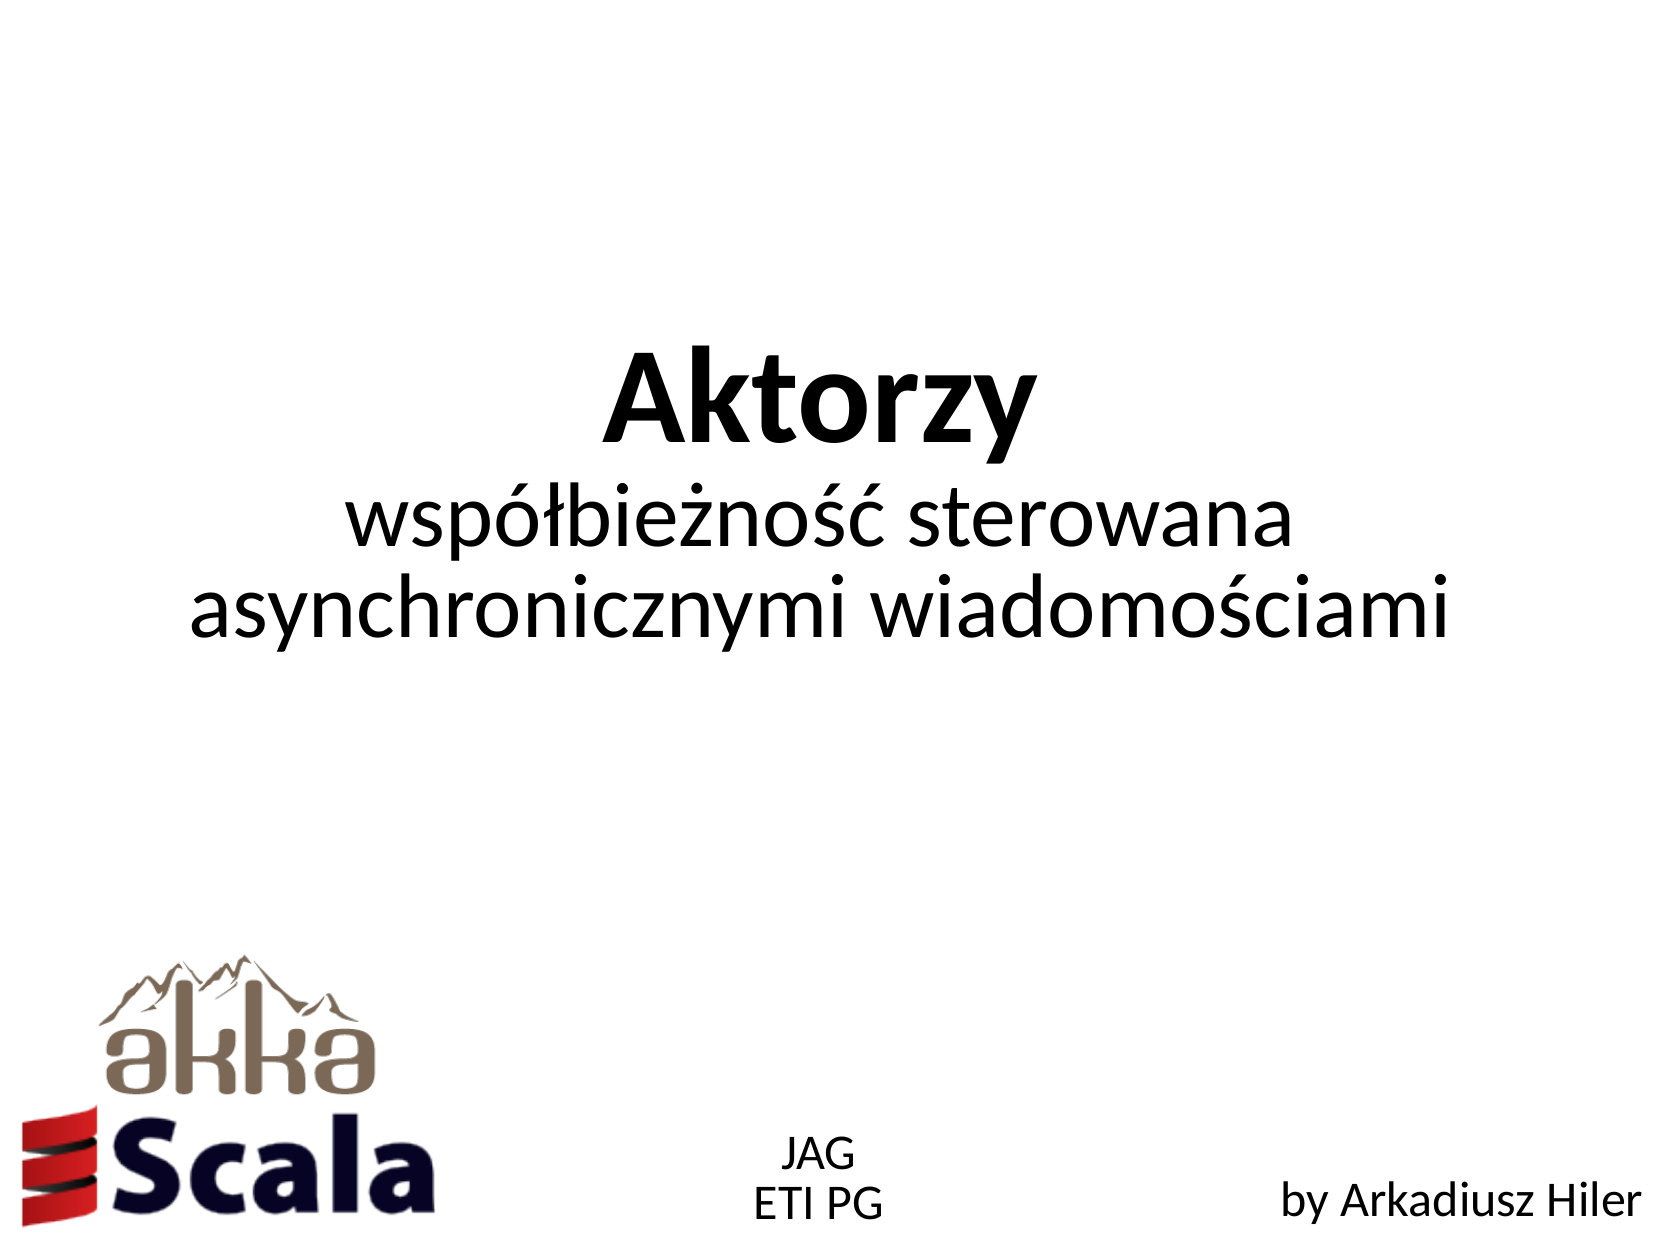

# Aktorzy współbieżność sterowana asynchronicznymi wiadomościami
by Arkadiusz Hiler
JAG
ETI PG